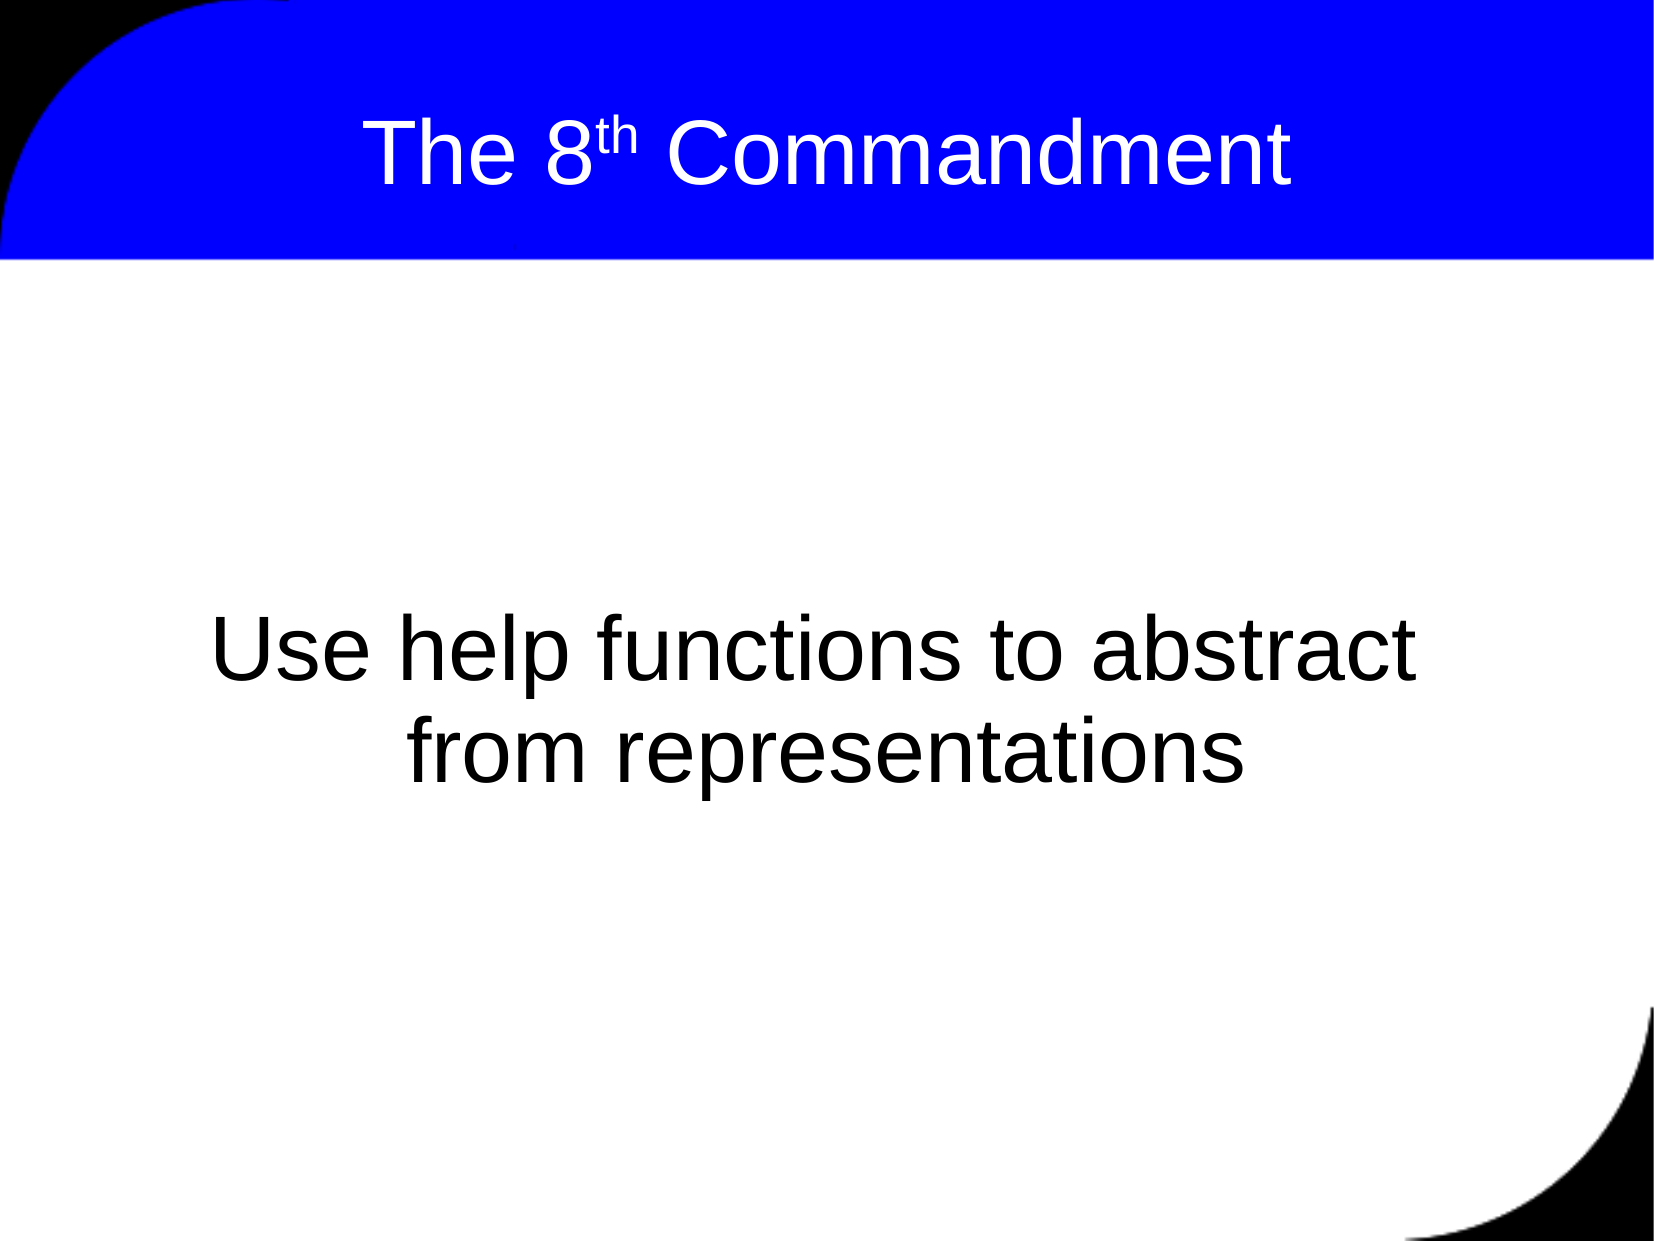

# The 8th Commandment
Use help functions to abstract
from representations